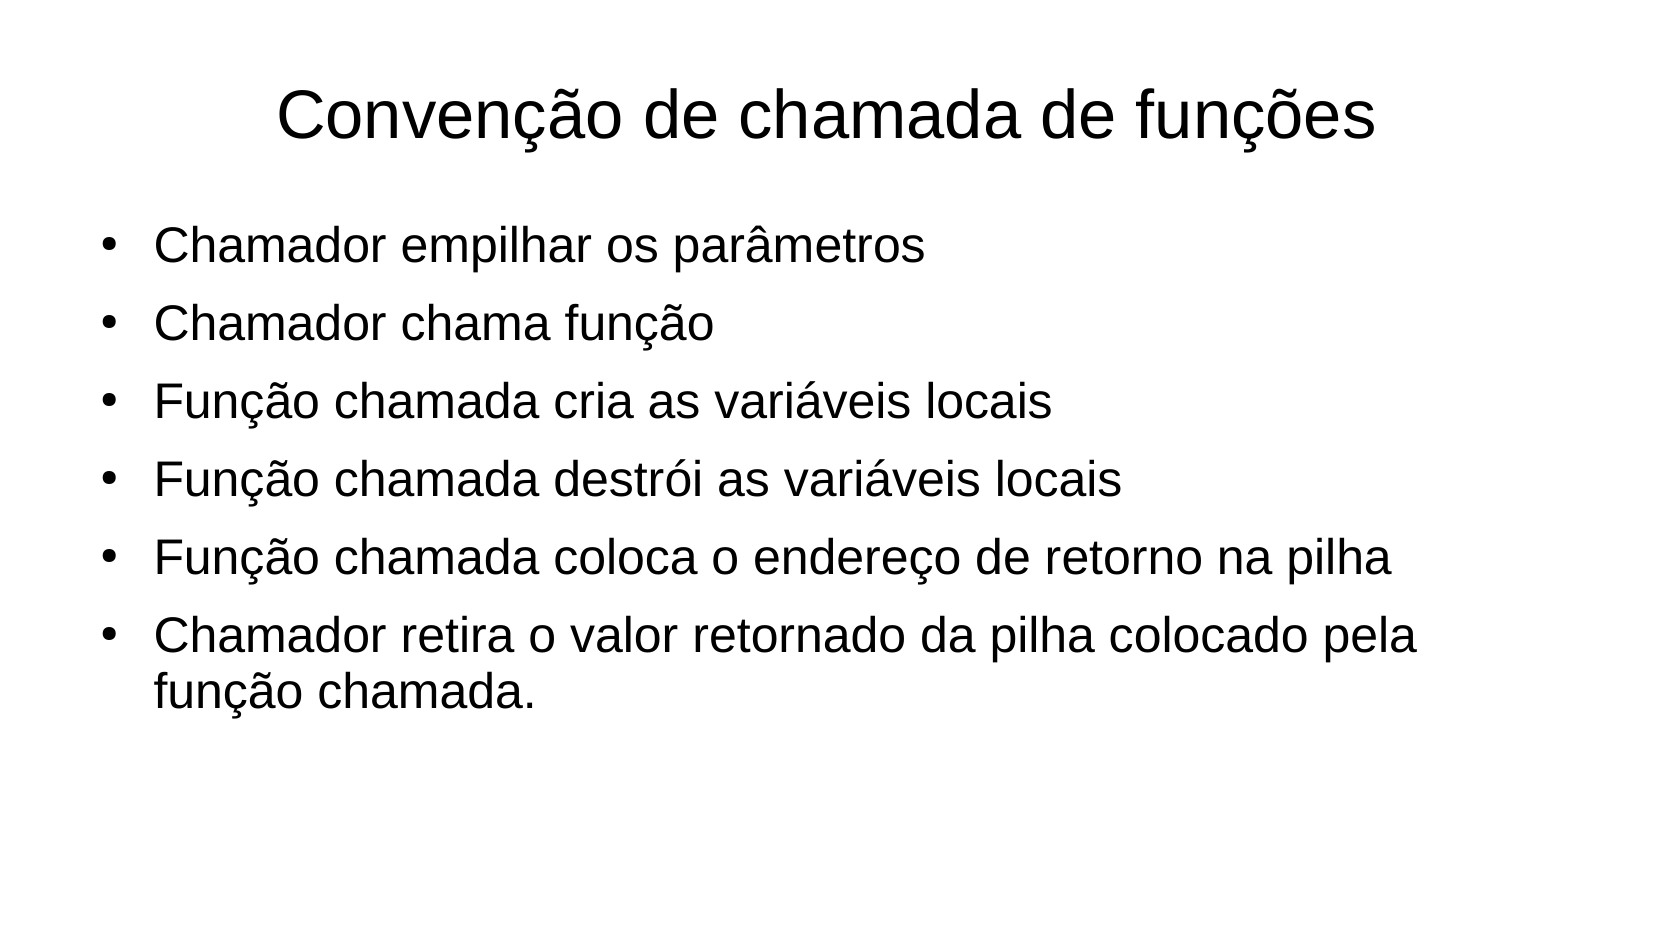

# Convenção de chamada de funções
Chamador empilhar os parâmetros
Chamador chama função
Função chamada cria as variáveis locais
Função chamada destrói as variáveis locais
Função chamada coloca o endereço de retorno na pilha
Chamador retira o valor retornado da pilha colocado pela função chamada.